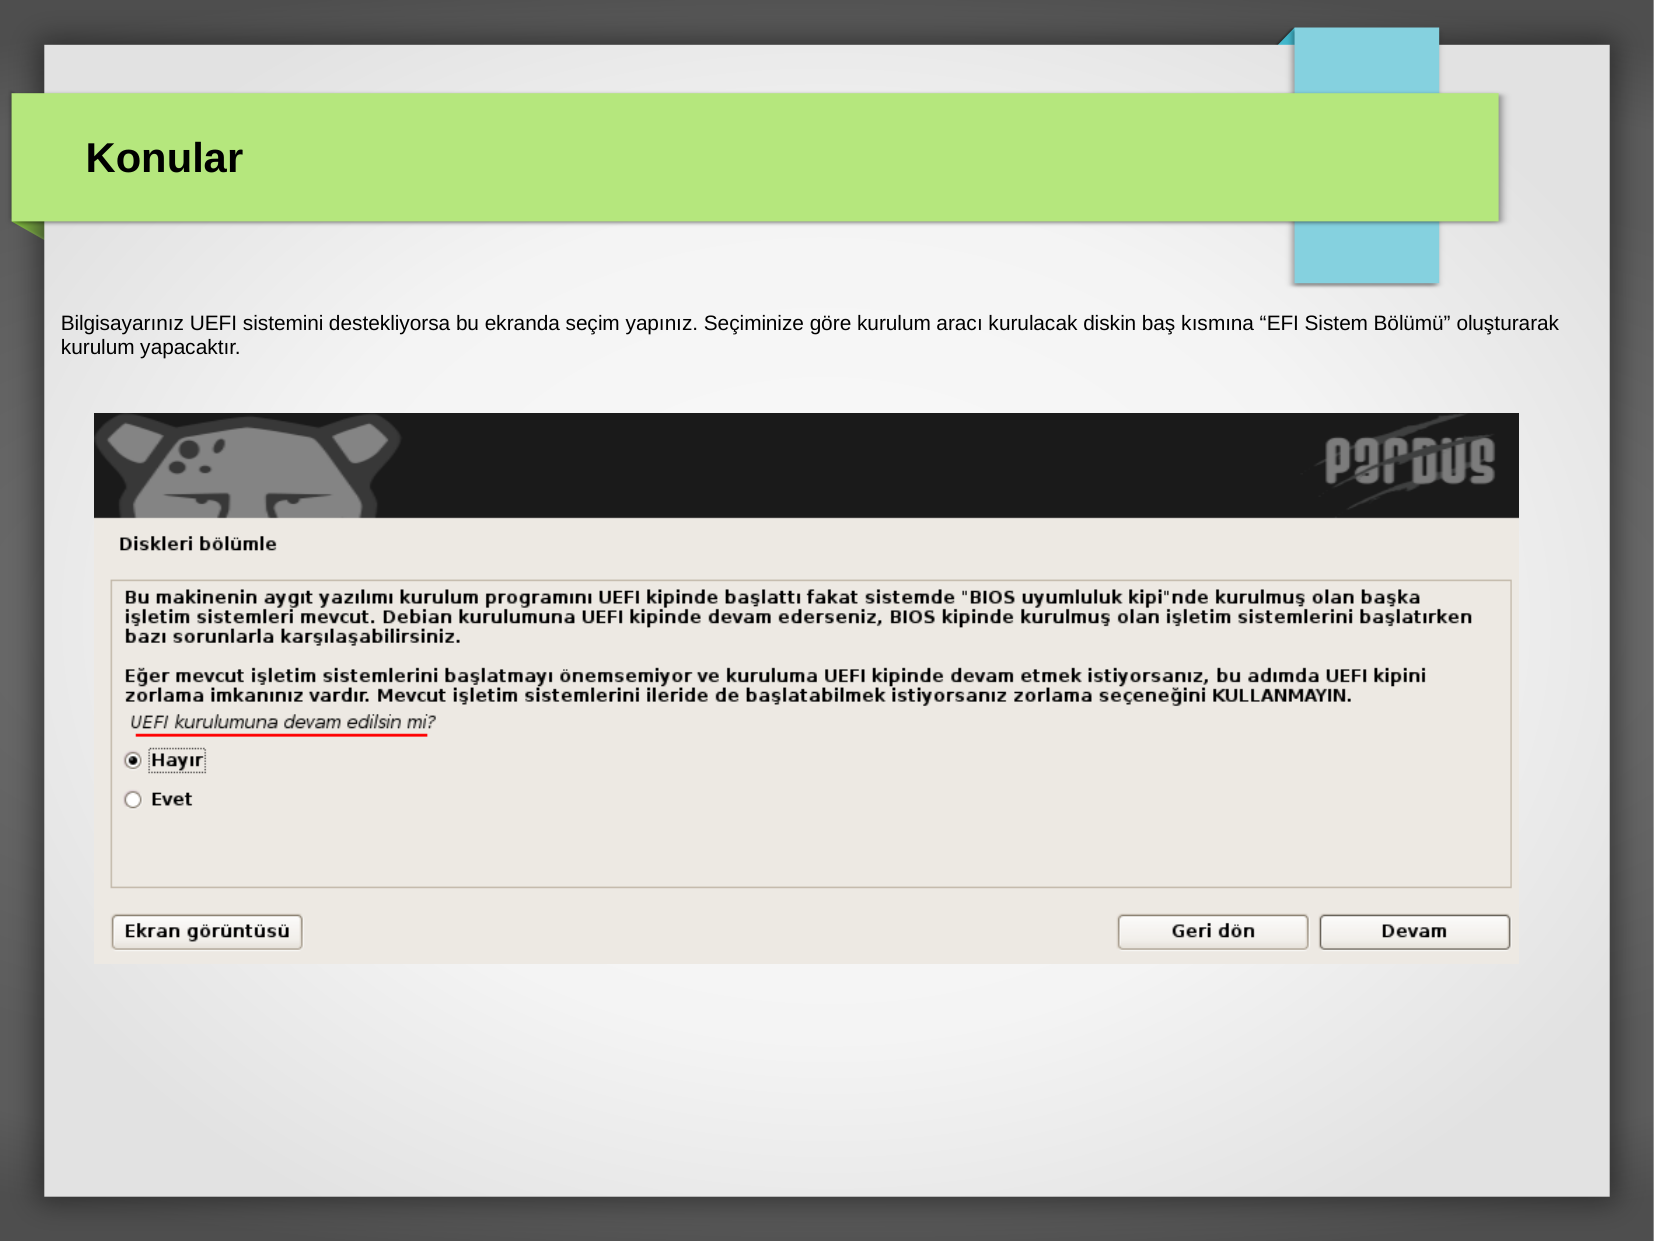

Konular
Bilgisayarınız UEFI sistemini destekliyorsa bu ekranda seçim yapınız. Seçiminize göre kurulum aracı kurulacak diskin baş kısmına “EFI Sistem Bölümü” oluşturarak kurulum yapacaktır.